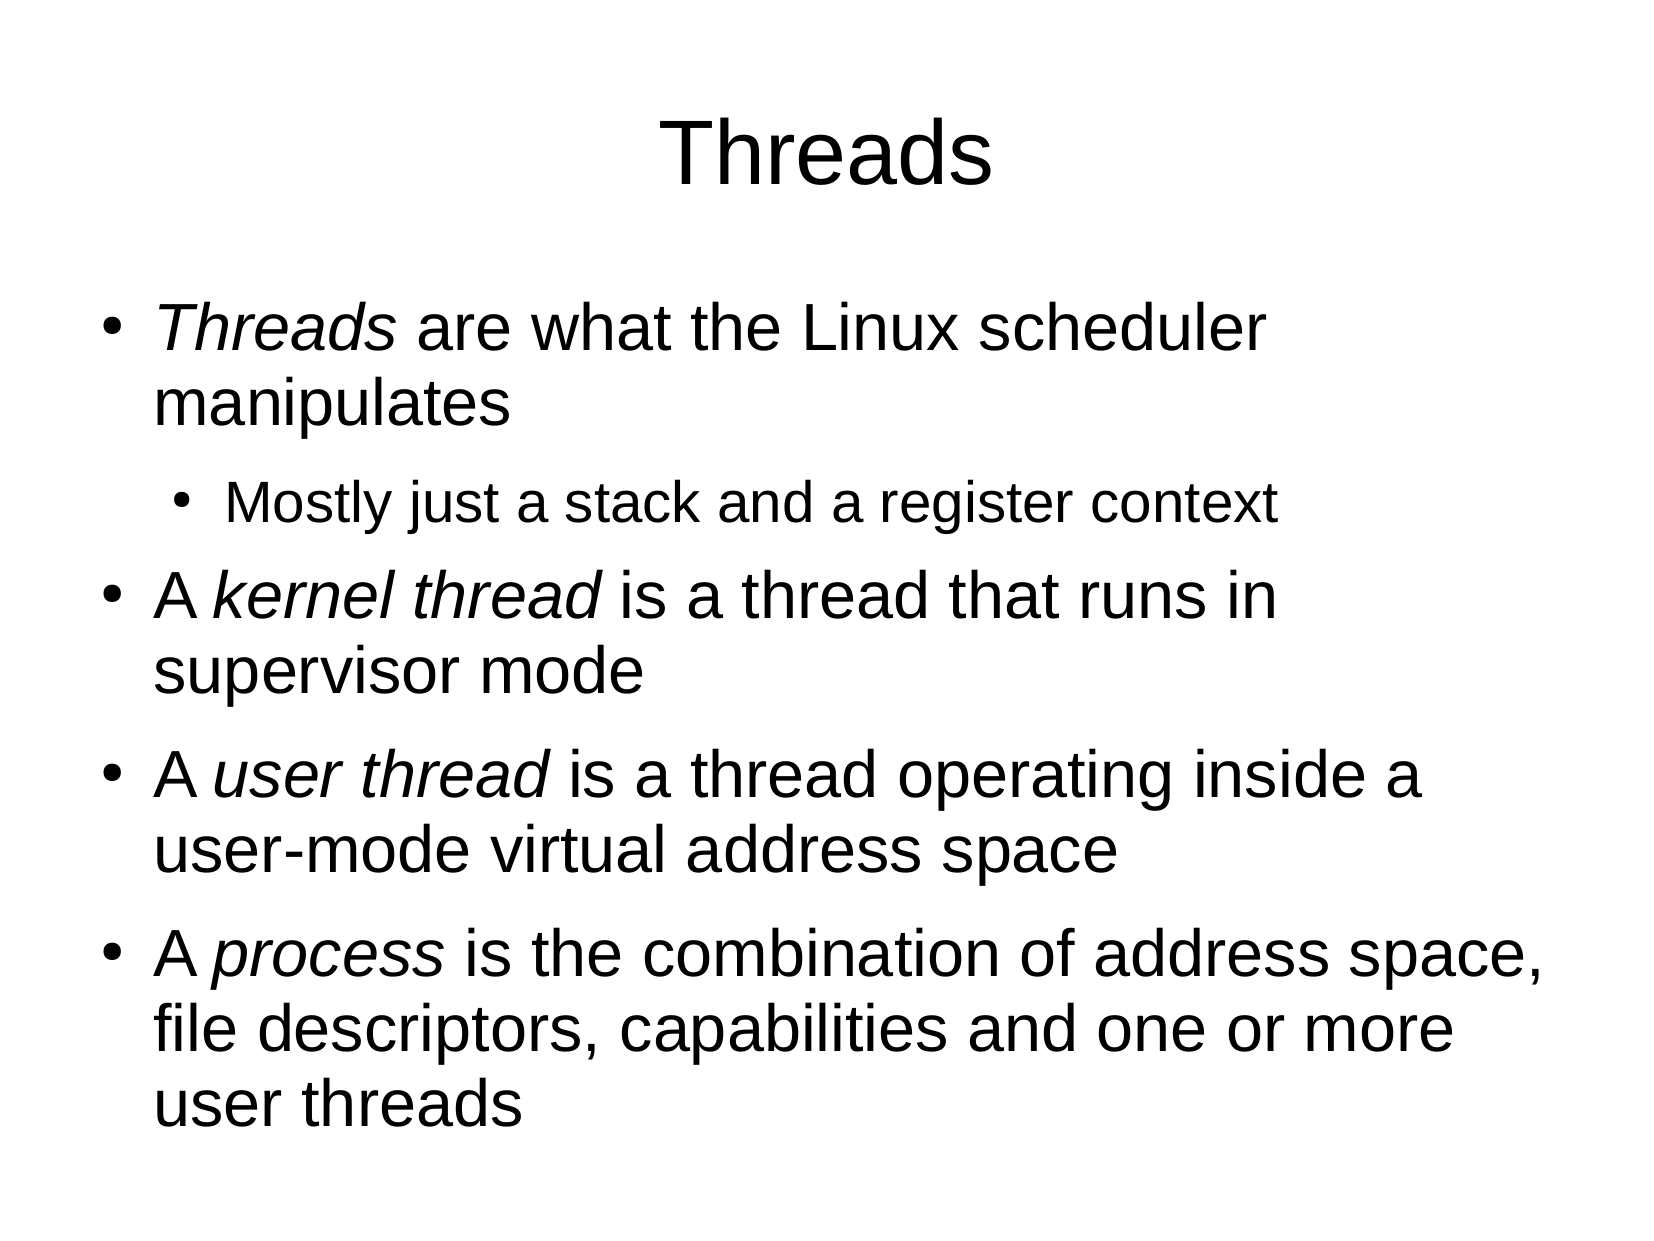

# Threads
Threads are what the Linux scheduler manipulates
Mostly just a stack and a register context
A kernel thread is a thread that runs in supervisor mode
A user thread is a thread operating inside a user-mode virtual address space
A process is the combination of address space, file descriptors, capabilities and one or more user threads